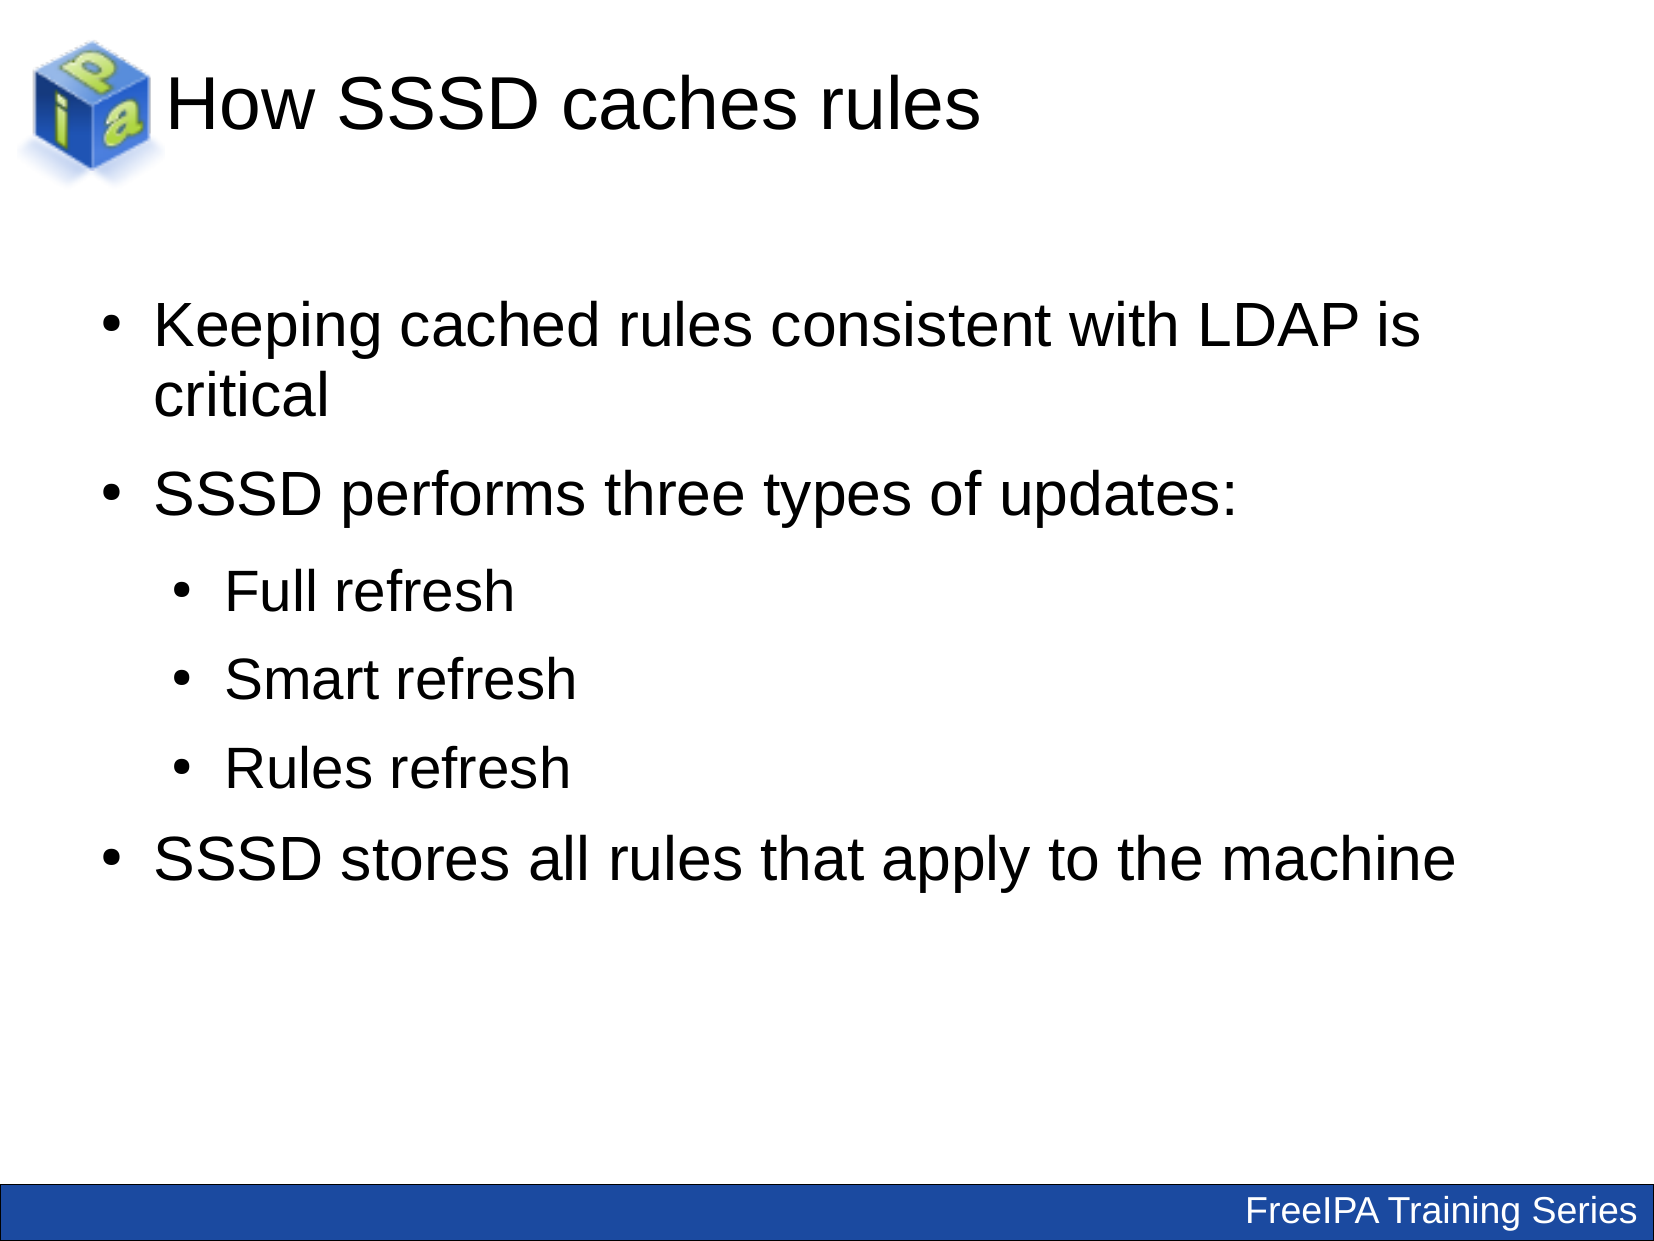

# How SSSD caches rules
Keeping cached rules consistent with LDAP is critical
SSSD performs three types of updates:
Full refresh
Smart refresh
Rules refresh
SSSD stores all rules that apply to the machine